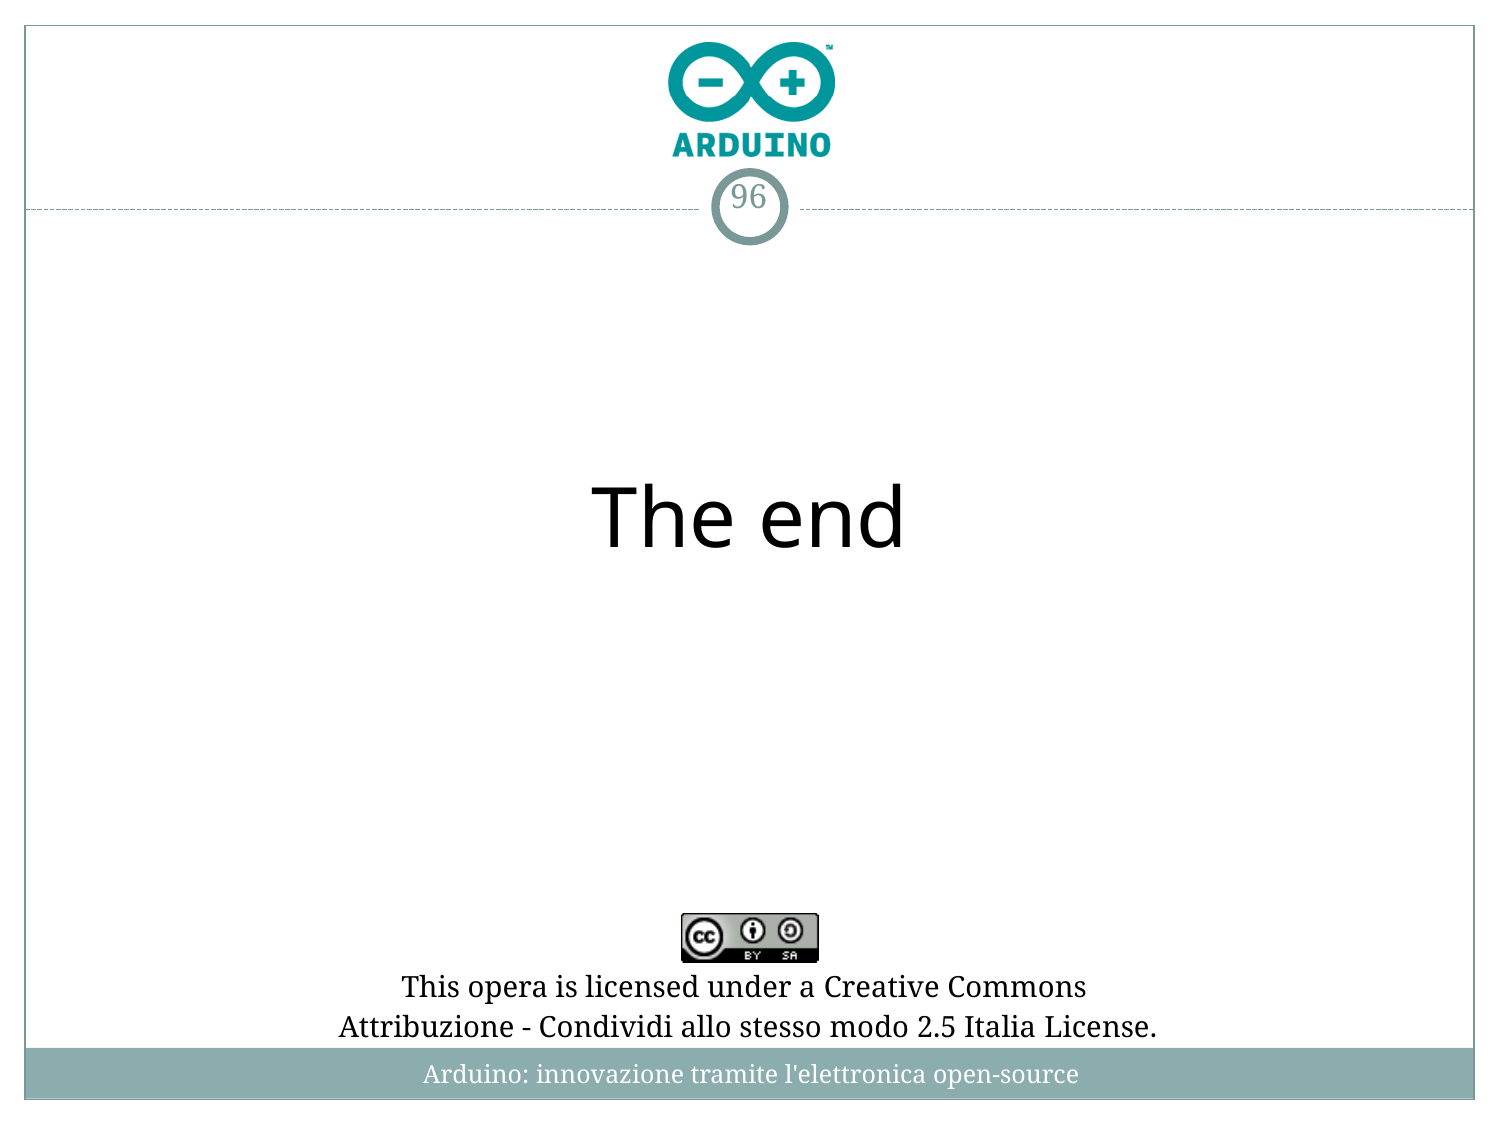

The end
This opera is licensed under a Creative Commons Attribuzione - Condividi allo stesso modo 2.5 Italia License.
Arduino: innovazione tramite l'elettronica open-source